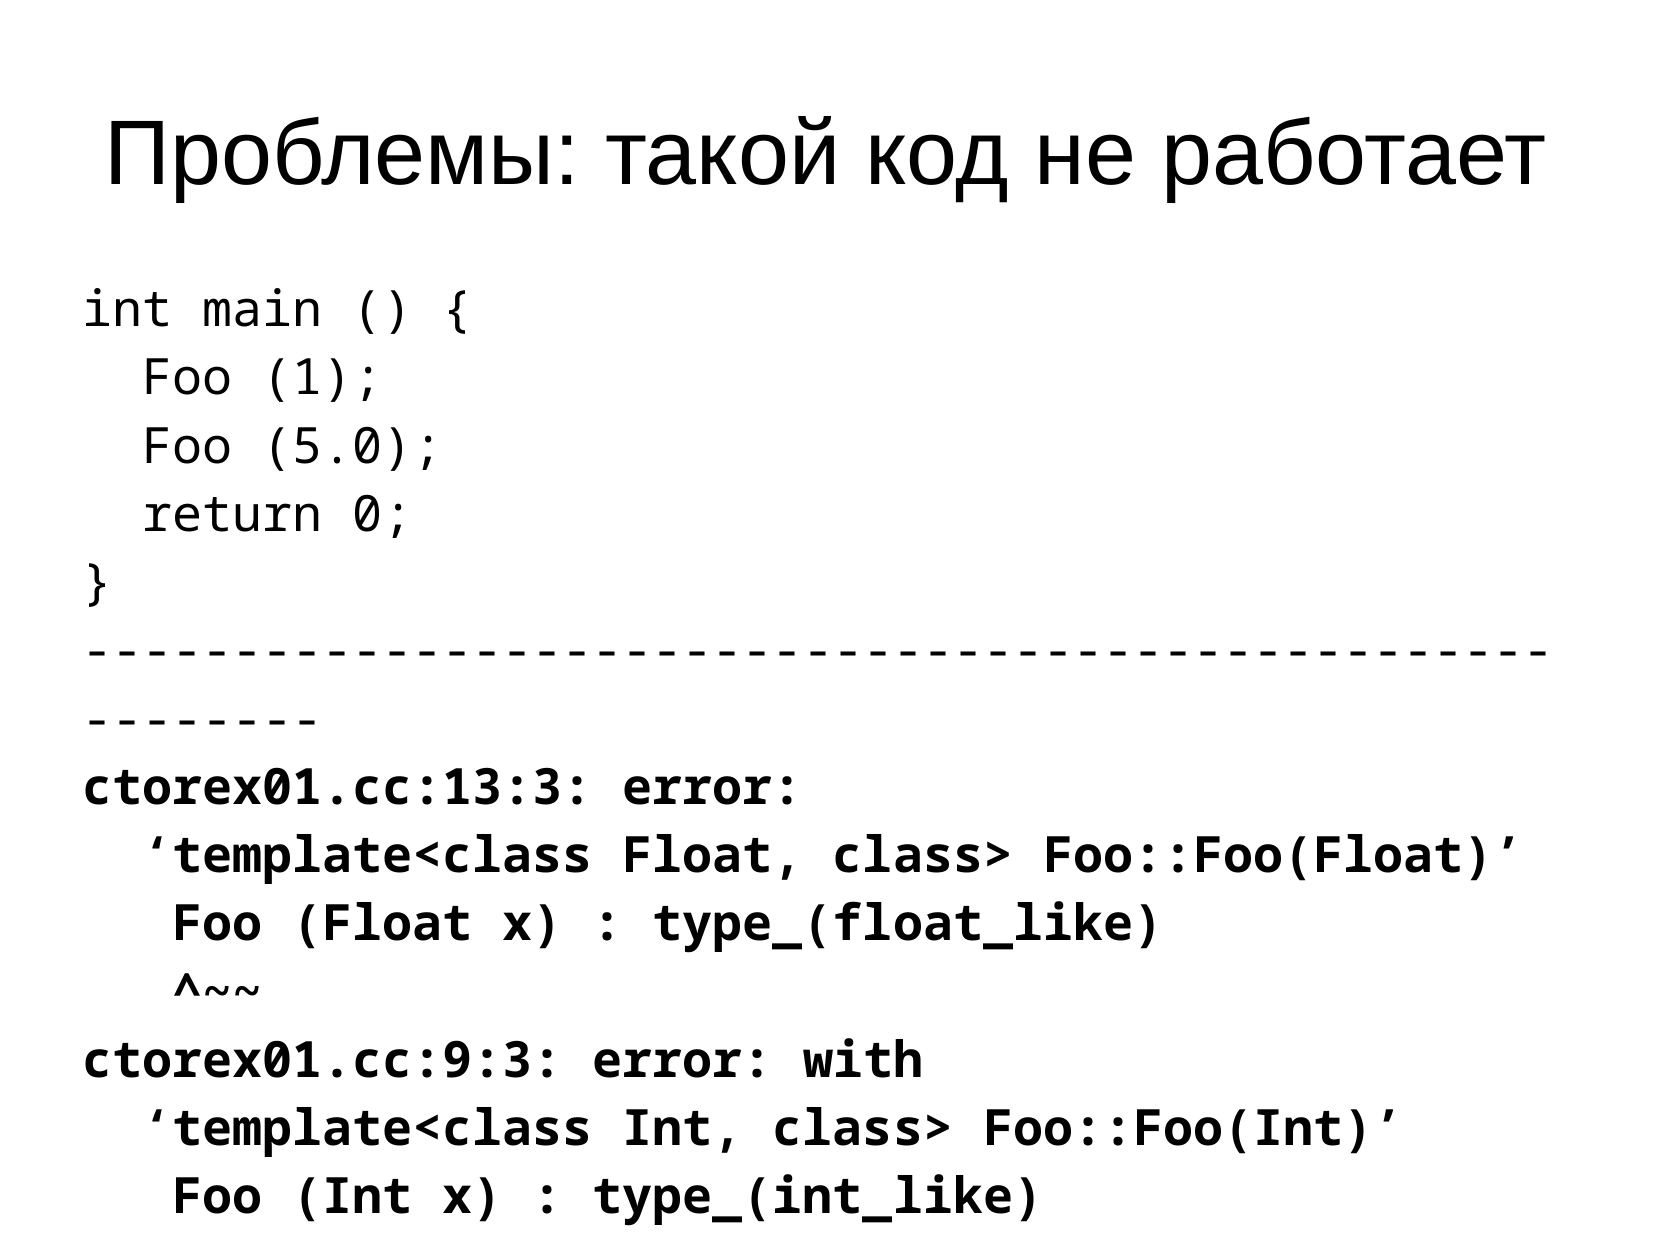

# Проблемы: такой код не работает
int main () {
 Foo (1);
 Foo (5.0);
 return 0;
}
---------------------------------------------------------
ctorex01.cc:13:3: error:
 ‘template<class Float, class> Foo::Foo(Float)’
 Foo (Float x) : type_(float_like)
 ^~~
ctorex01.cc:9:3: error: with
 ‘template<class Int, class> Foo::Foo(Int)’
 Foo (Int x) : type_(int_like)